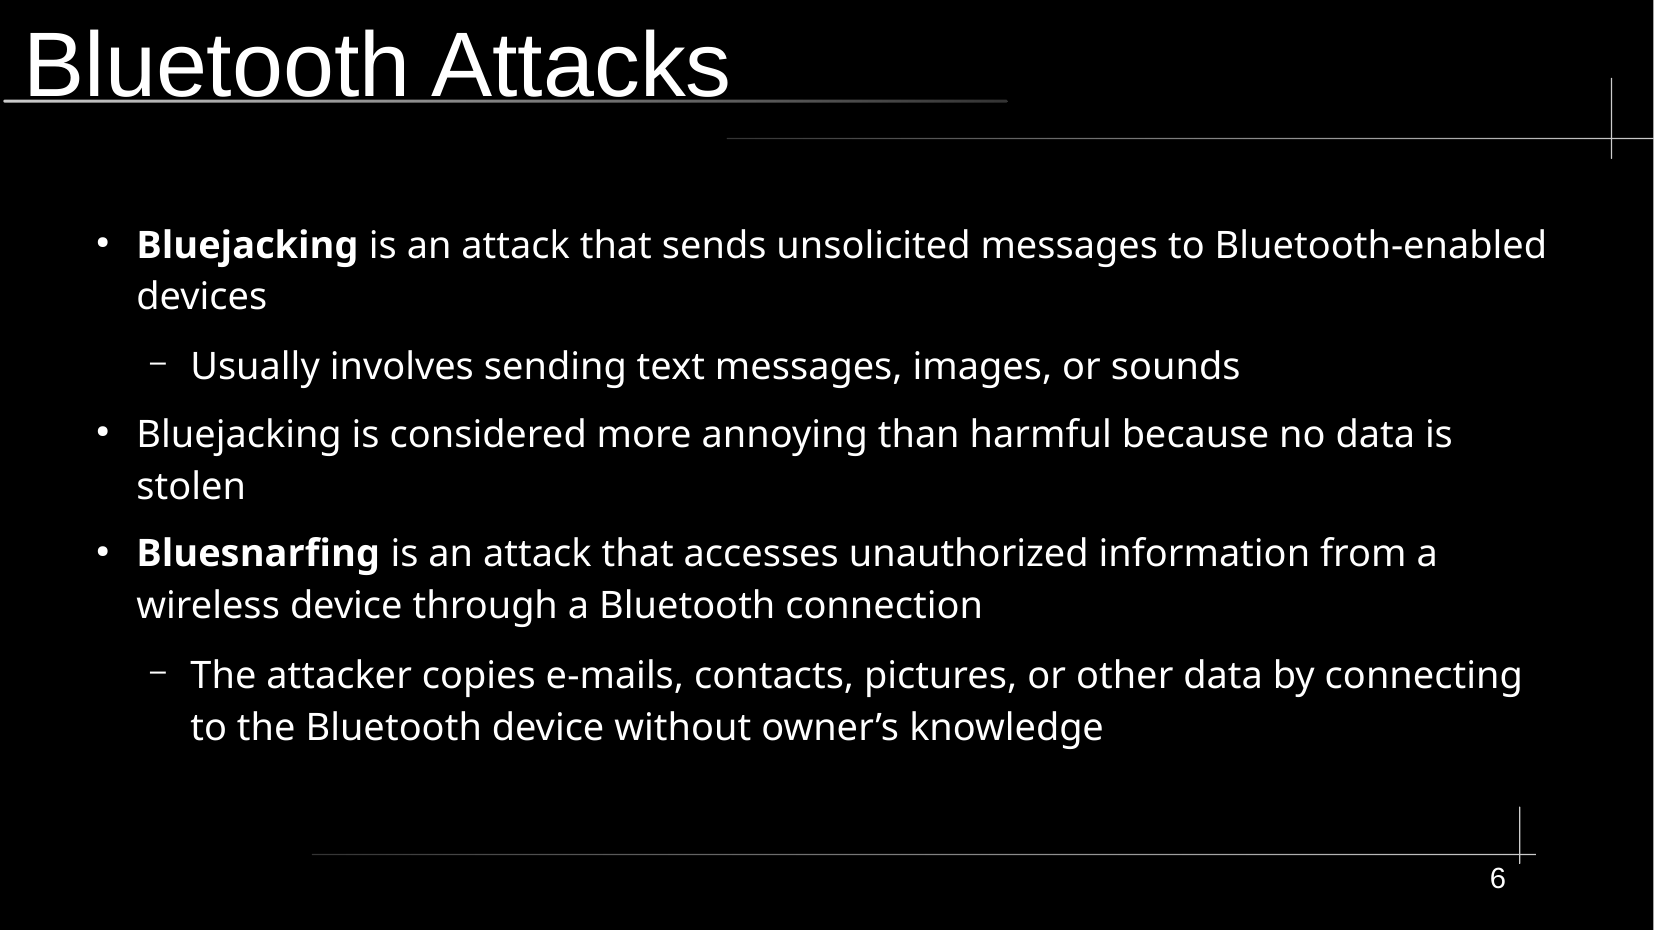

# Bluetooth Attacks
Bluejacking is an attack that sends unsolicited messages to Bluetooth-enabled devices
Usually involves sending text messages, images, or sounds
Bluejacking is considered more annoying than harmful because no data is stolen
Bluesnarfing is an attack that accesses unauthorized information from a wireless device through a Bluetooth connection
The attacker copies e-mails, contacts, pictures, or other data by connecting to the Bluetooth device without owner’s knowledge
6